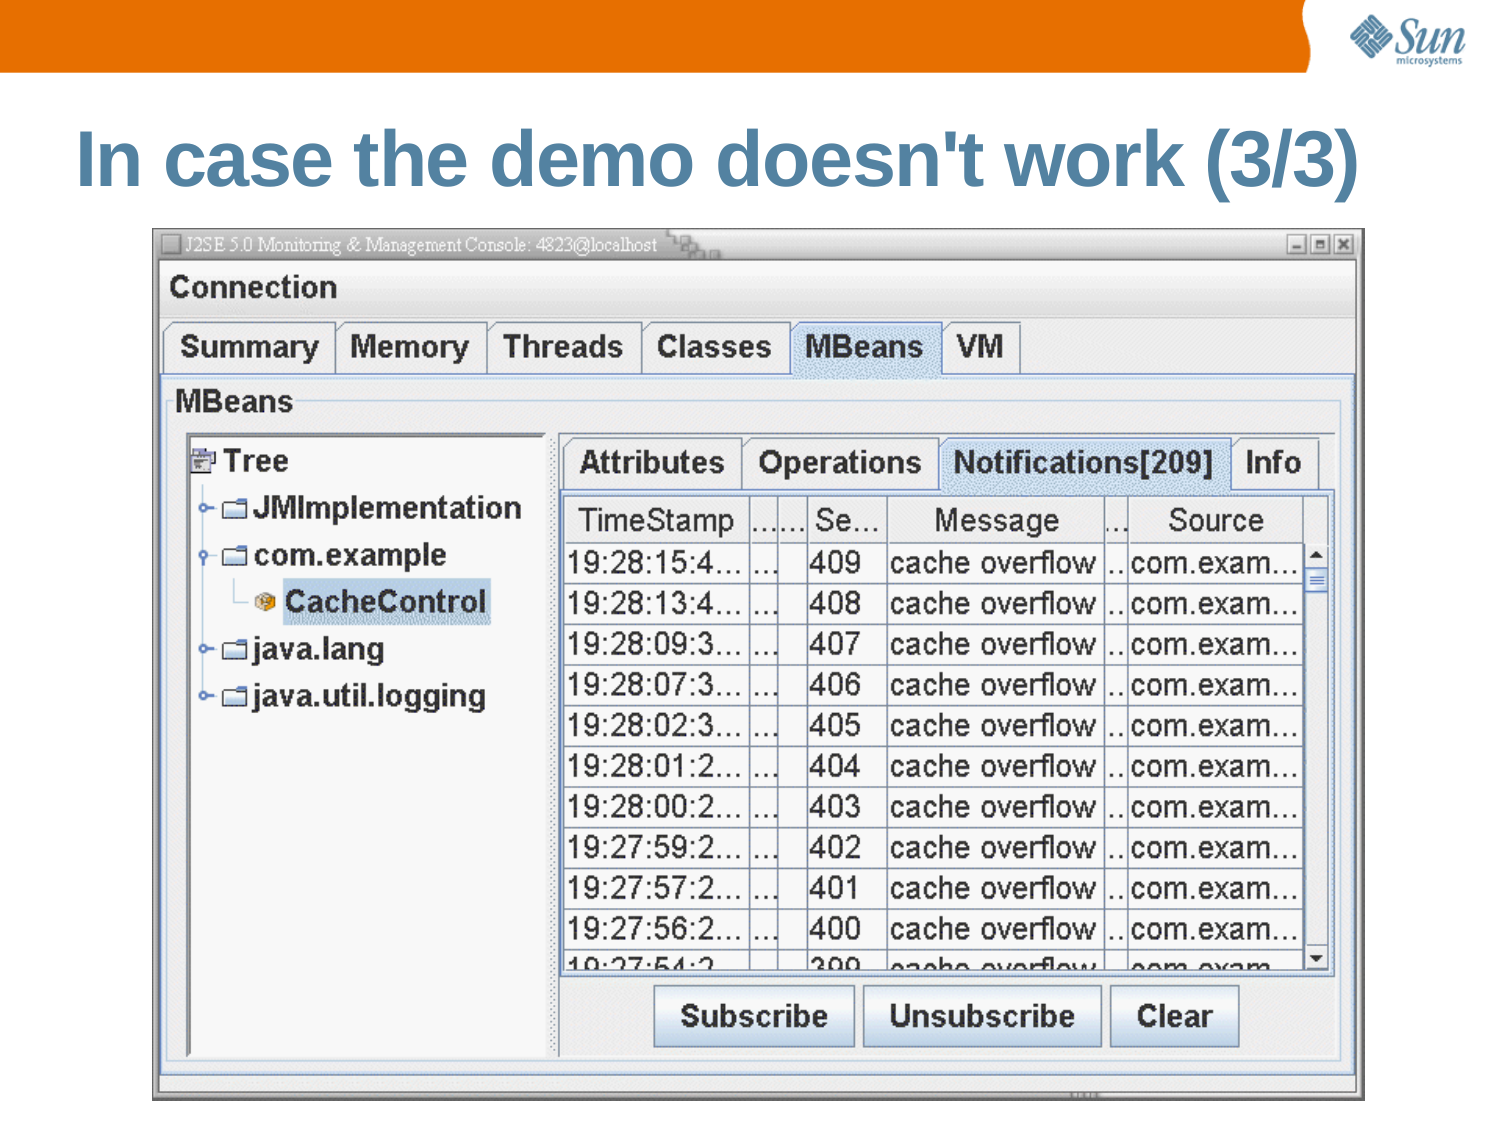

# In case the demo doesn't work (3/3)